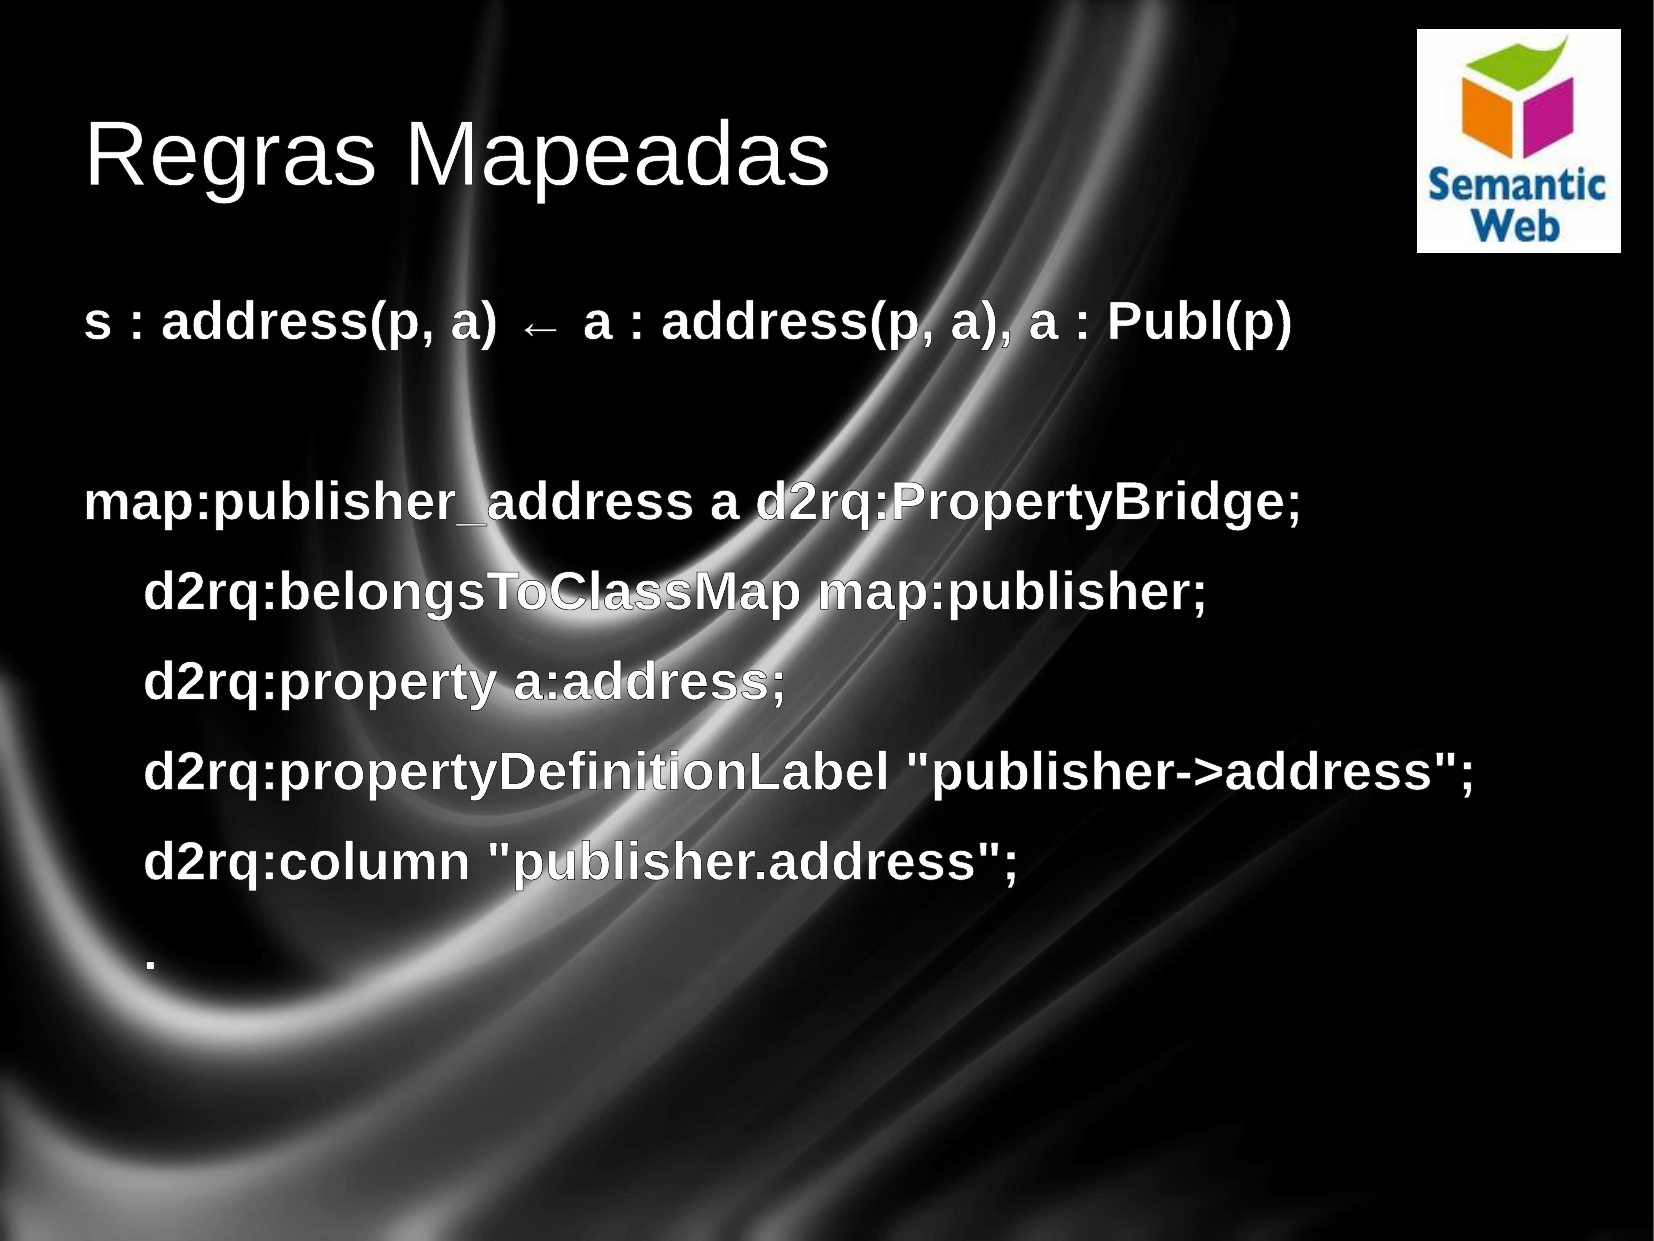

# Regras Mapeadas
s : address(p, a) ← a : address(p, a), a : Publ(p)
map:publisher_address a d2rq:PropertyBridge;
 d2rq:belongsToClassMap map:publisher;
 d2rq:property a:address;
 d2rq:propertyDefinitionLabel "publisher->address";
 d2rq:column "publisher.address";
 .